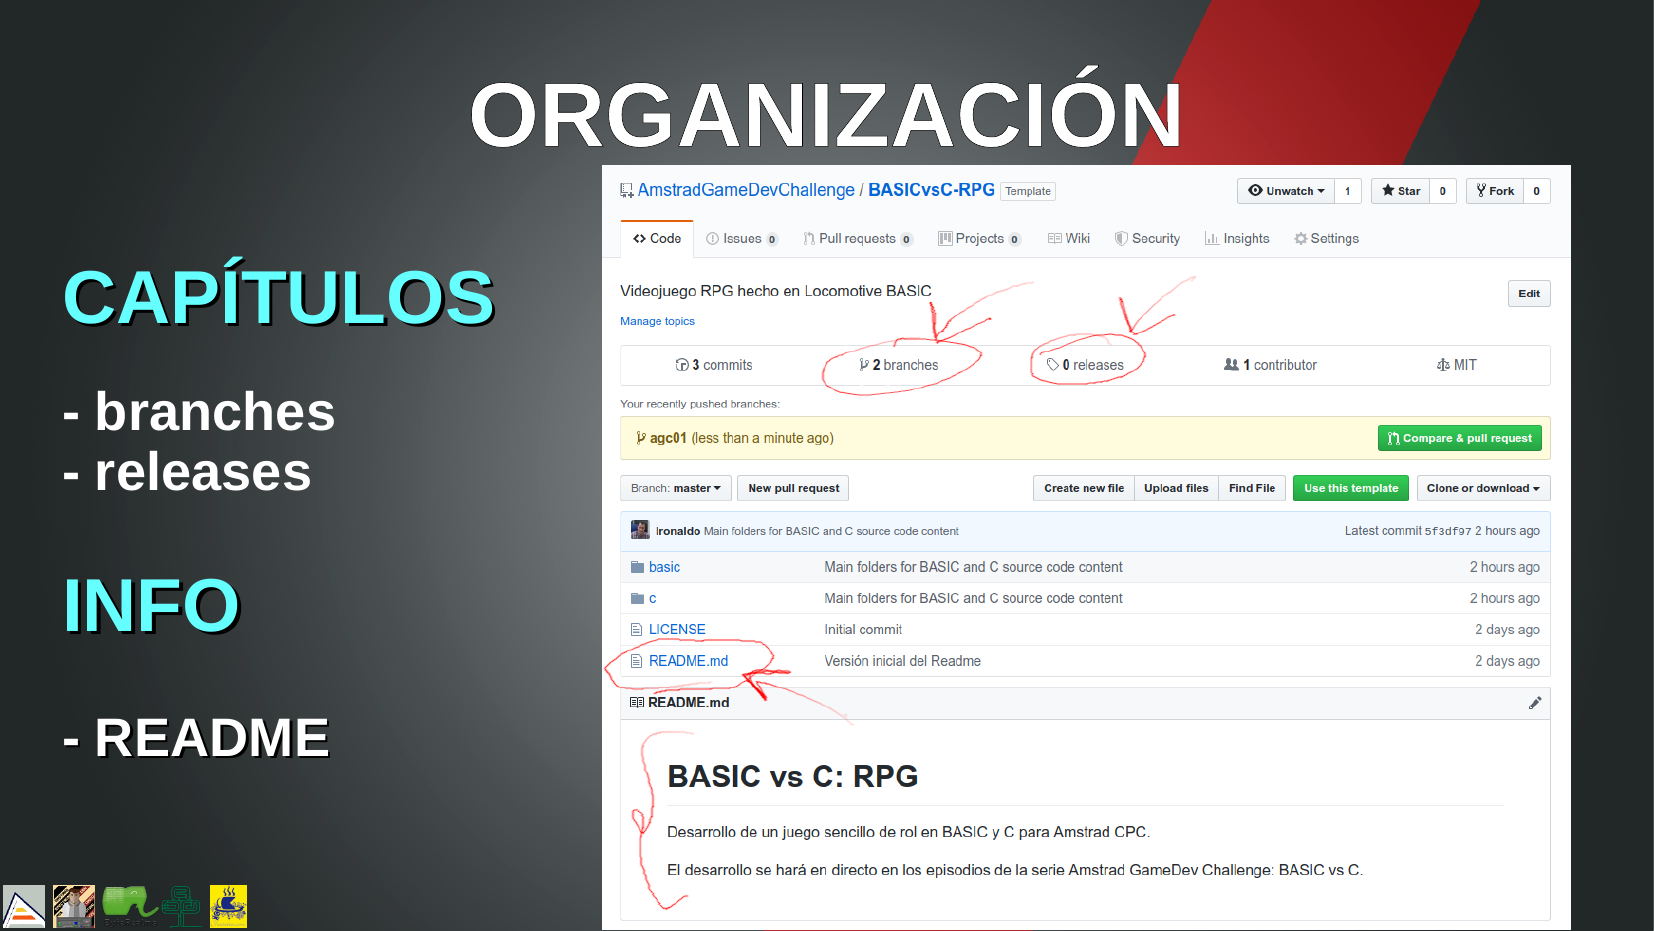

# ORGANIZACIÓN
CAPÍTULOS
- branches
- releases
INFO
- README